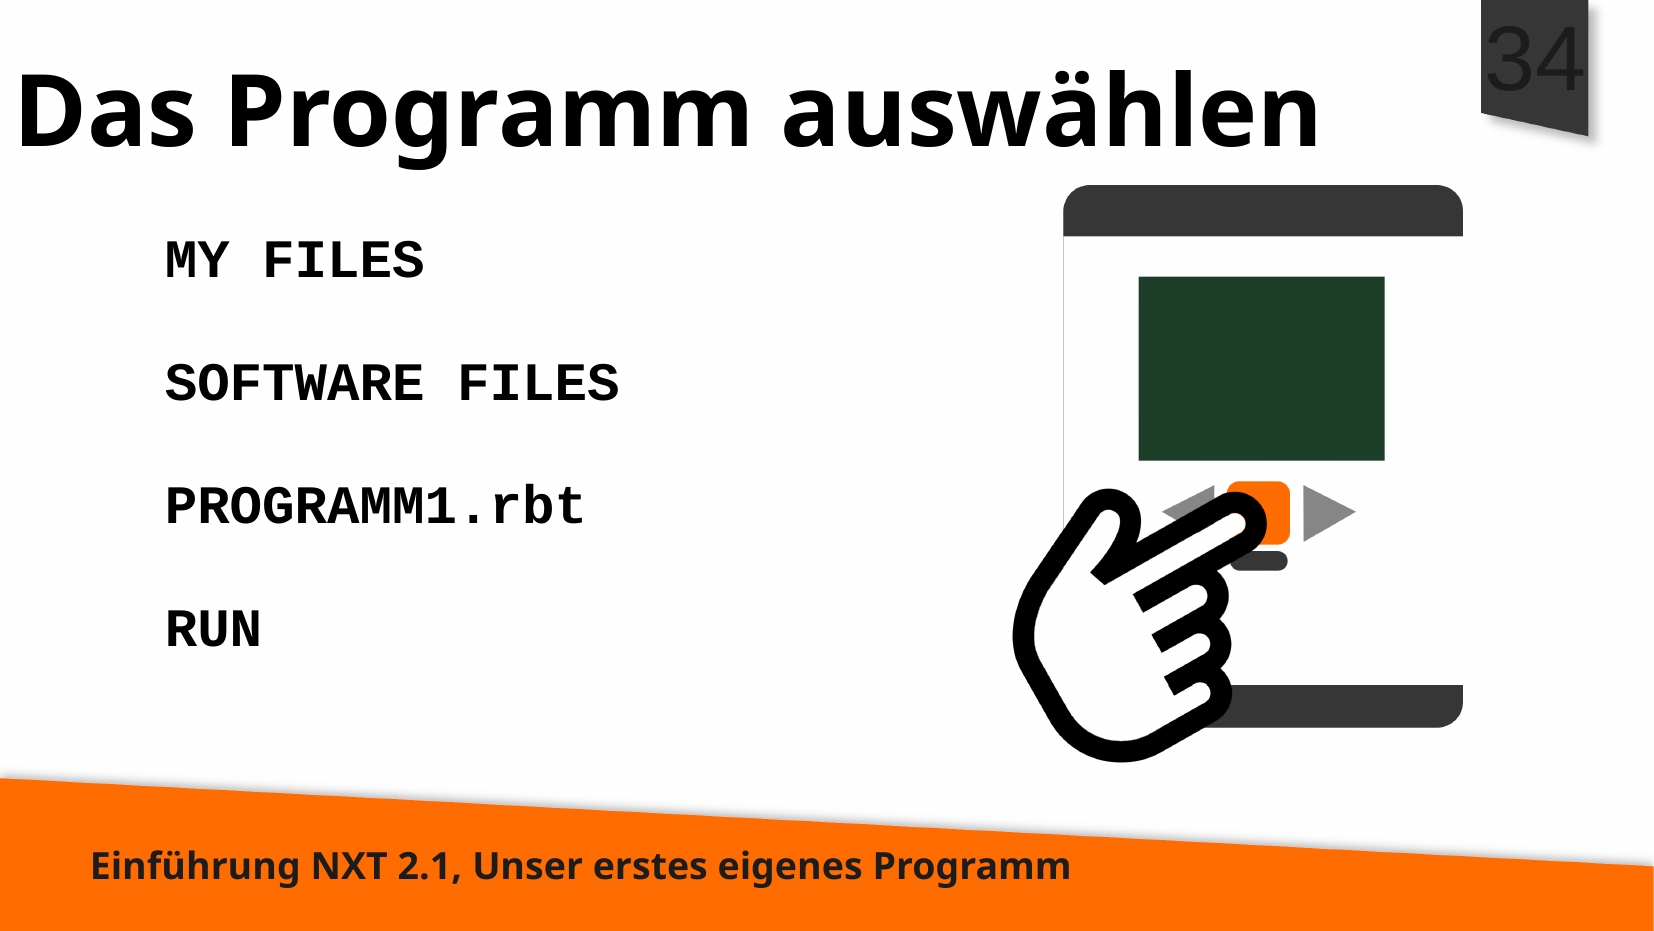

34
# Das Programm auswählen
MY FILES
SOFTWARE FILES
PROGRAMM1.rbt
RUN
Einführung NXT 2.1, Unser erstes eigenes Programm